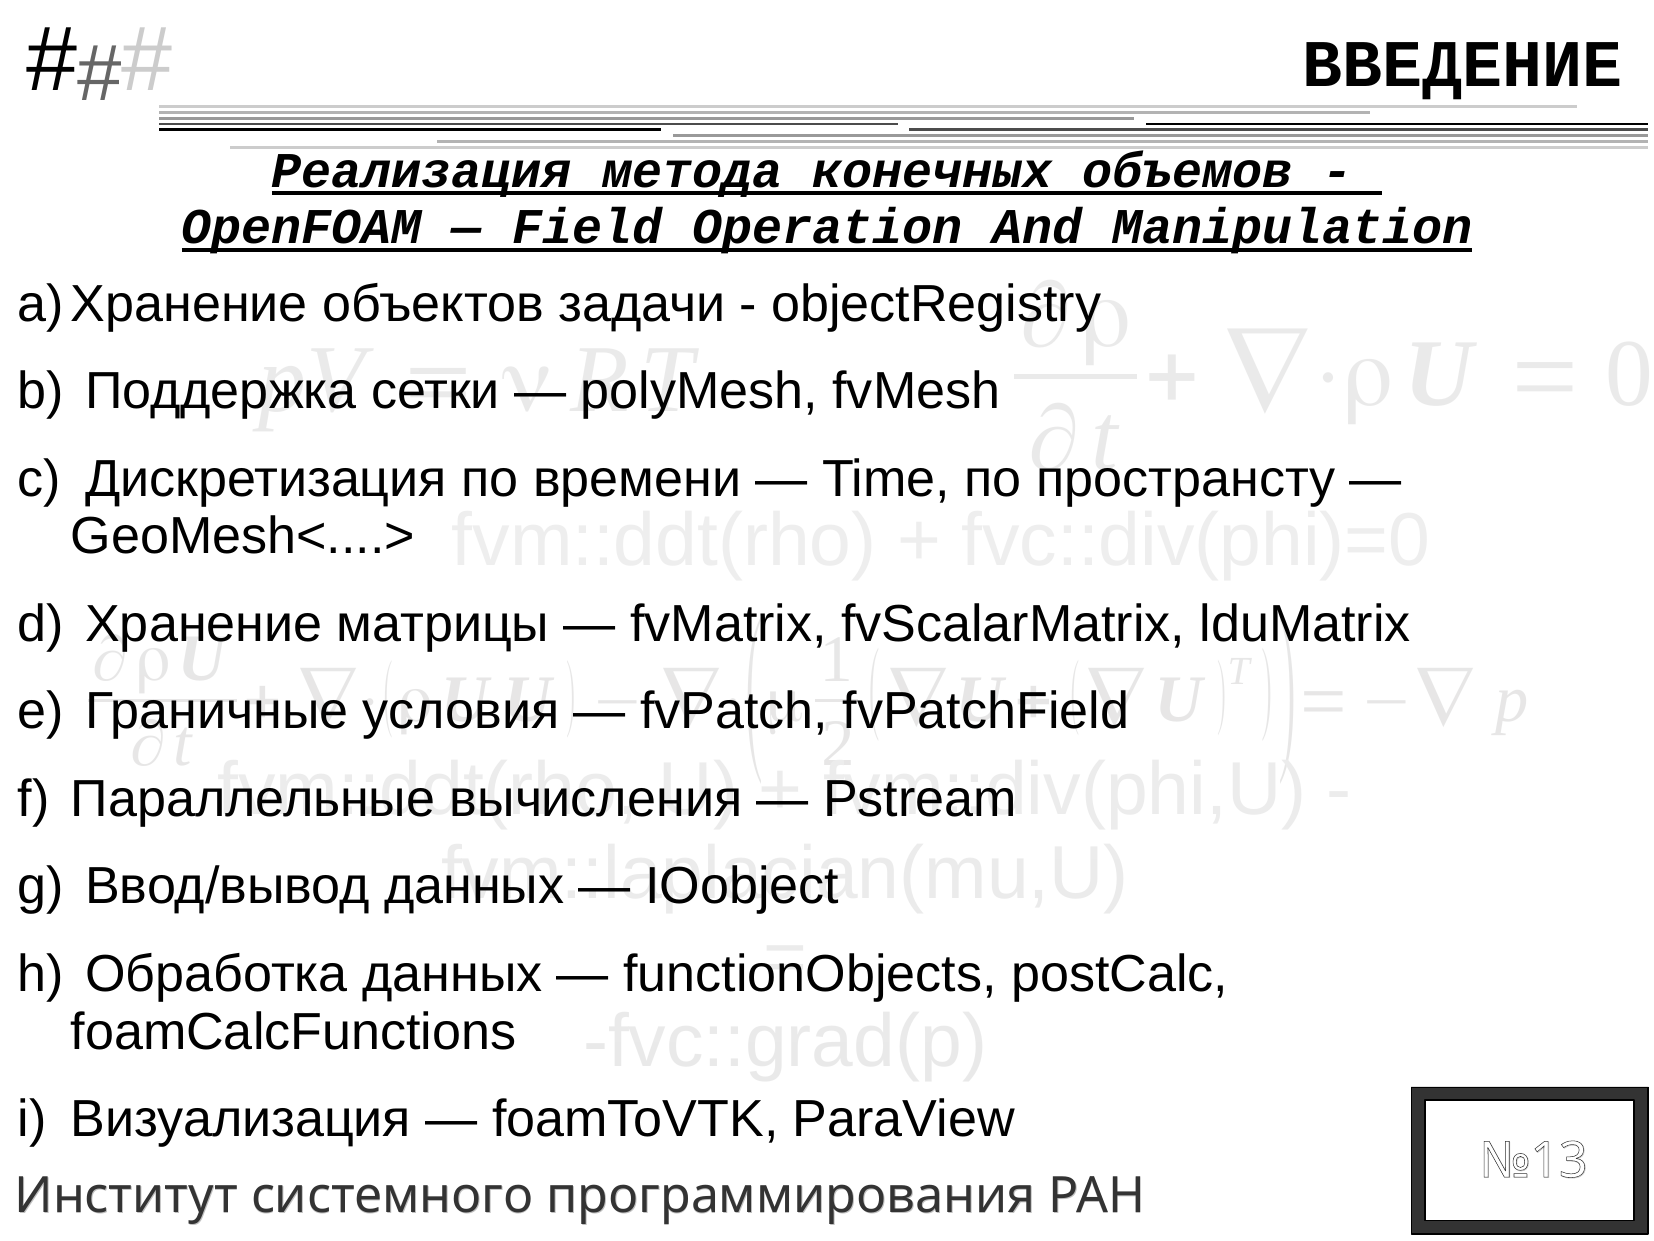

# Реализация метода конечных объемов - OpenFOAM — Field Operation And Manipulation
Хранение объектов задачи - objectRegistry
 Поддержка сетки — polyMesh, fvMesh
 Дискретизация по времени — Time, по пространсту — GeoMesh<....>
 Хранение матрицы — fvMatrix, fvScalarMatrix, lduMatrix
 Граничные условия — fvPatch, fvPatchField
Параллельные вычисления — Pstream
 Ввод/вывод данных — IOobject
 Обработка данных — functionObjects, postCalc, foamCalcFunctions
Визуализация — foamToVTK, ParaView